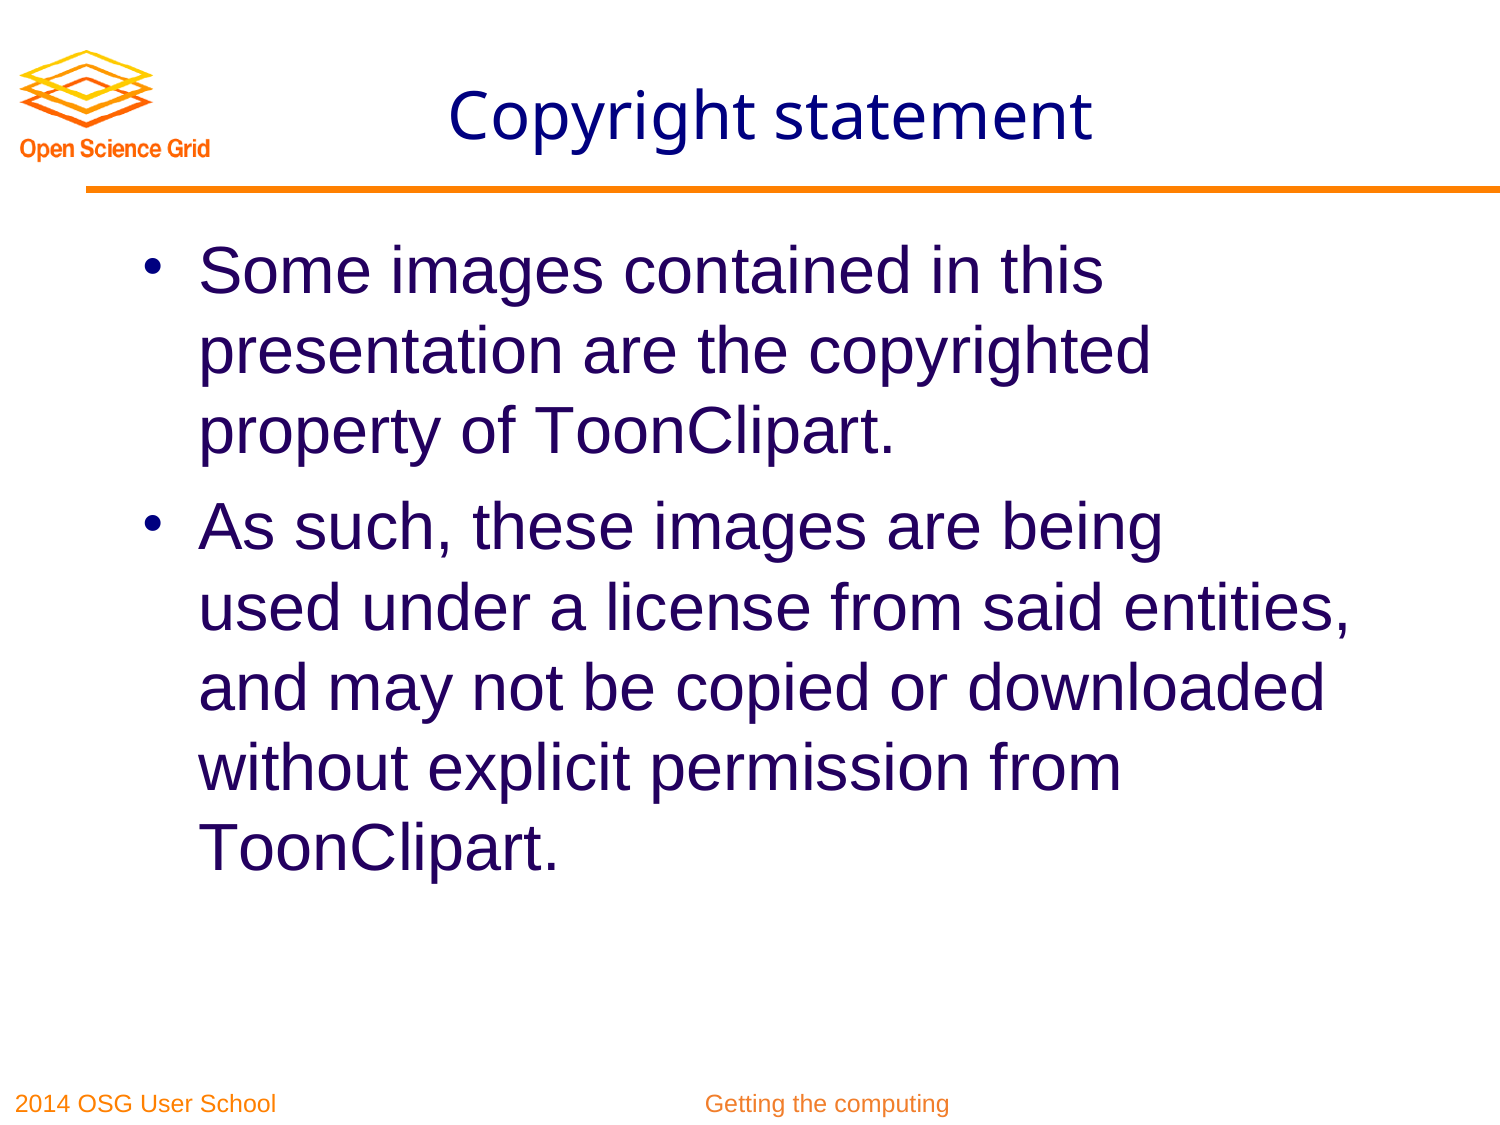

# Copyright statement
Some images contained in this presentation are the copyrighted property of ToonClipart.
As such, these images are being used under a license from said entities, and may not be copied or downloaded without explicit permission from ToonClipart.